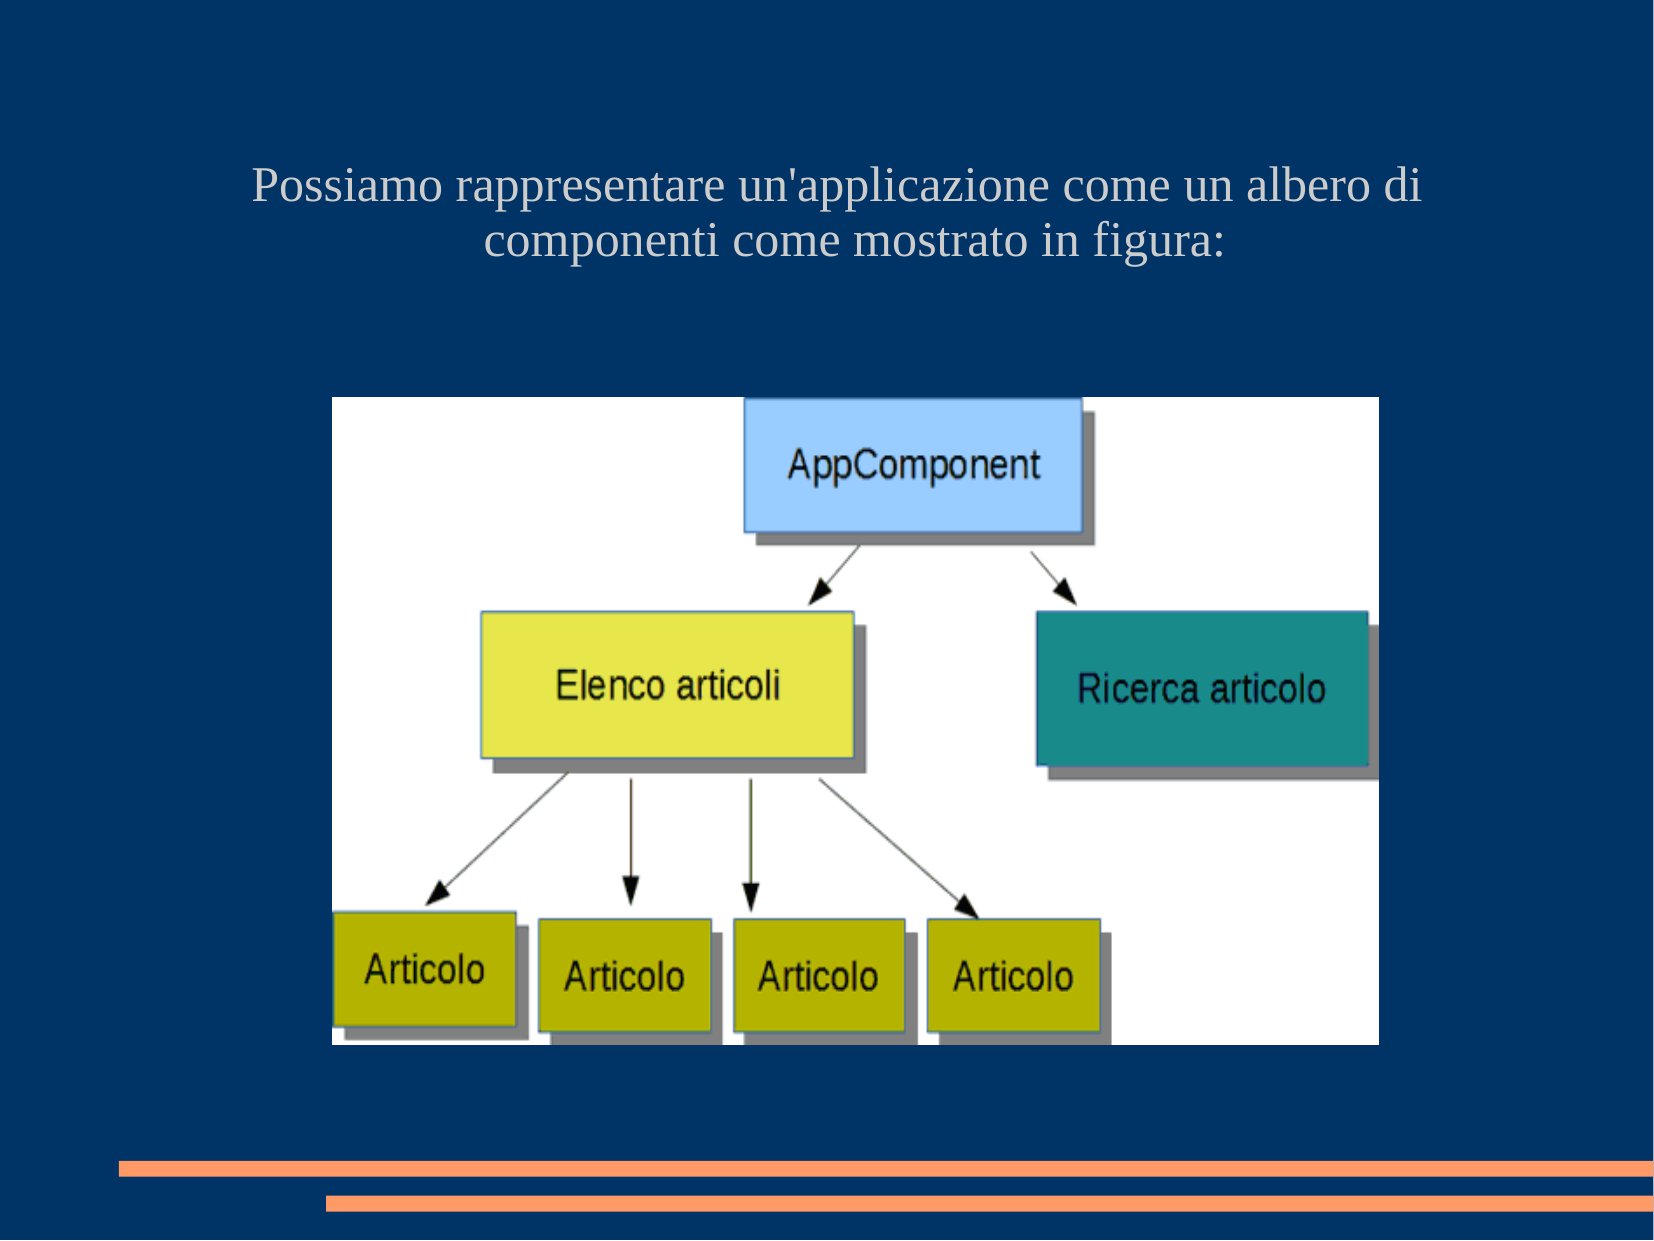

# Possiamo rappresentare un'applicazione come un albero di componenti come mostrato in figura: